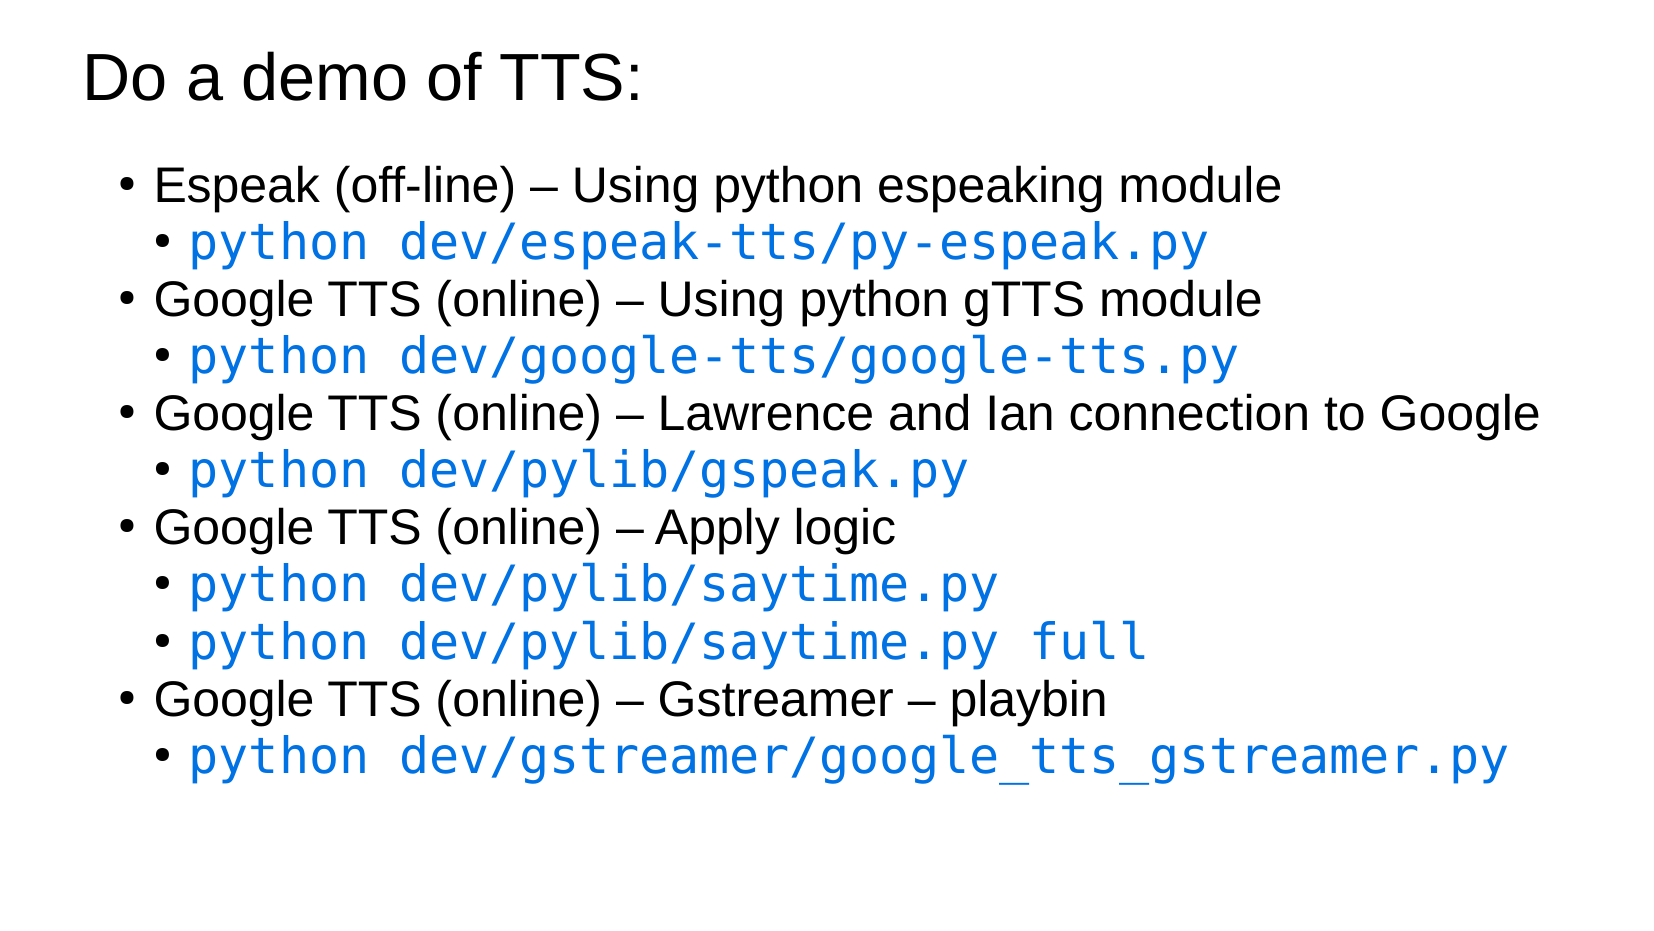

# Do a demo of TTS:
Espeak (off-line) – Using python espeaking module
python dev/espeak-tts/py-espeak.py
Google TTS (online) – Using python gTTS module
python dev/google-tts/google-tts.py
Google TTS (online) – Lawrence and Ian connection to Google
python dev/pylib/gspeak.py
Google TTS (online) – Apply logic
python dev/pylib/saytime.py
python dev/pylib/saytime.py full
Google TTS (online) – Gstreamer – playbin
python dev/gstreamer/google_tts_gstreamer.py